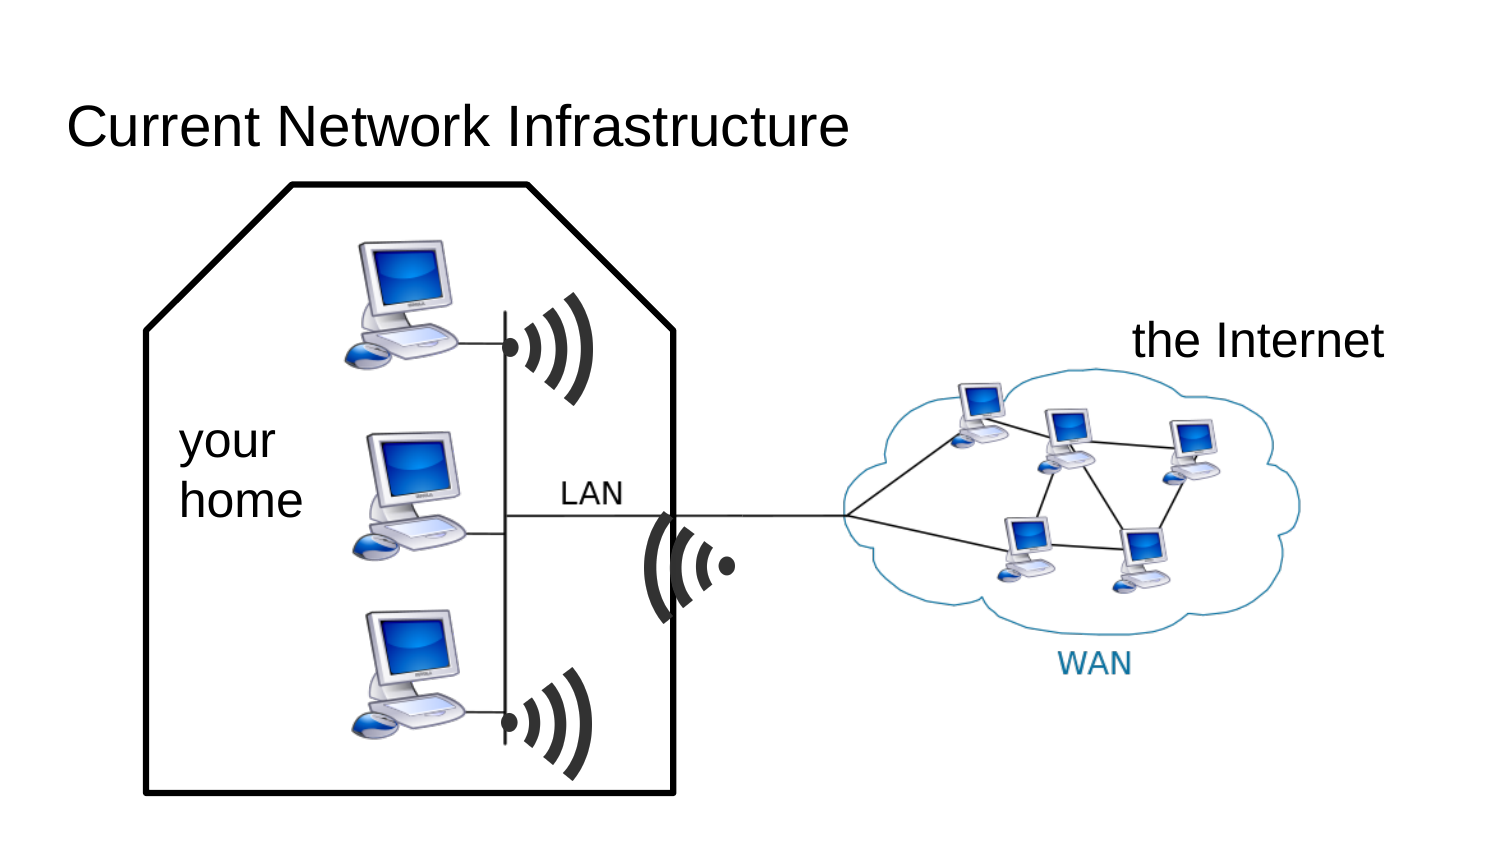

# Current Network Infrastructure
the Internet
your
home